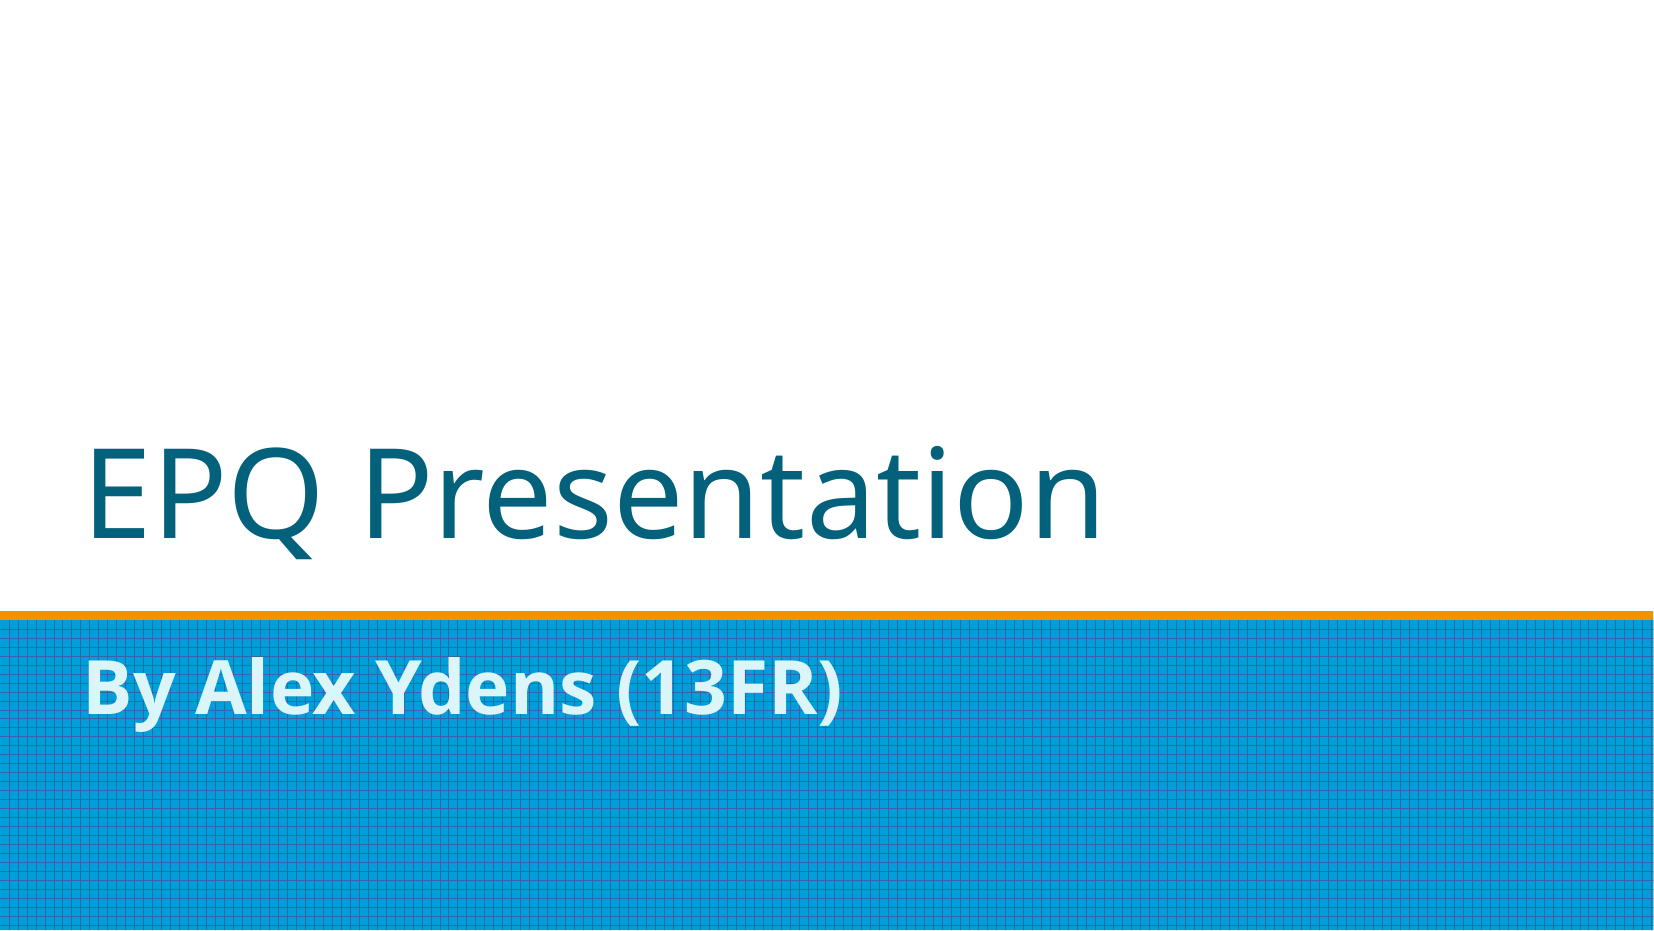

# EPQ Presentation
By Alex Ydens (13FR)